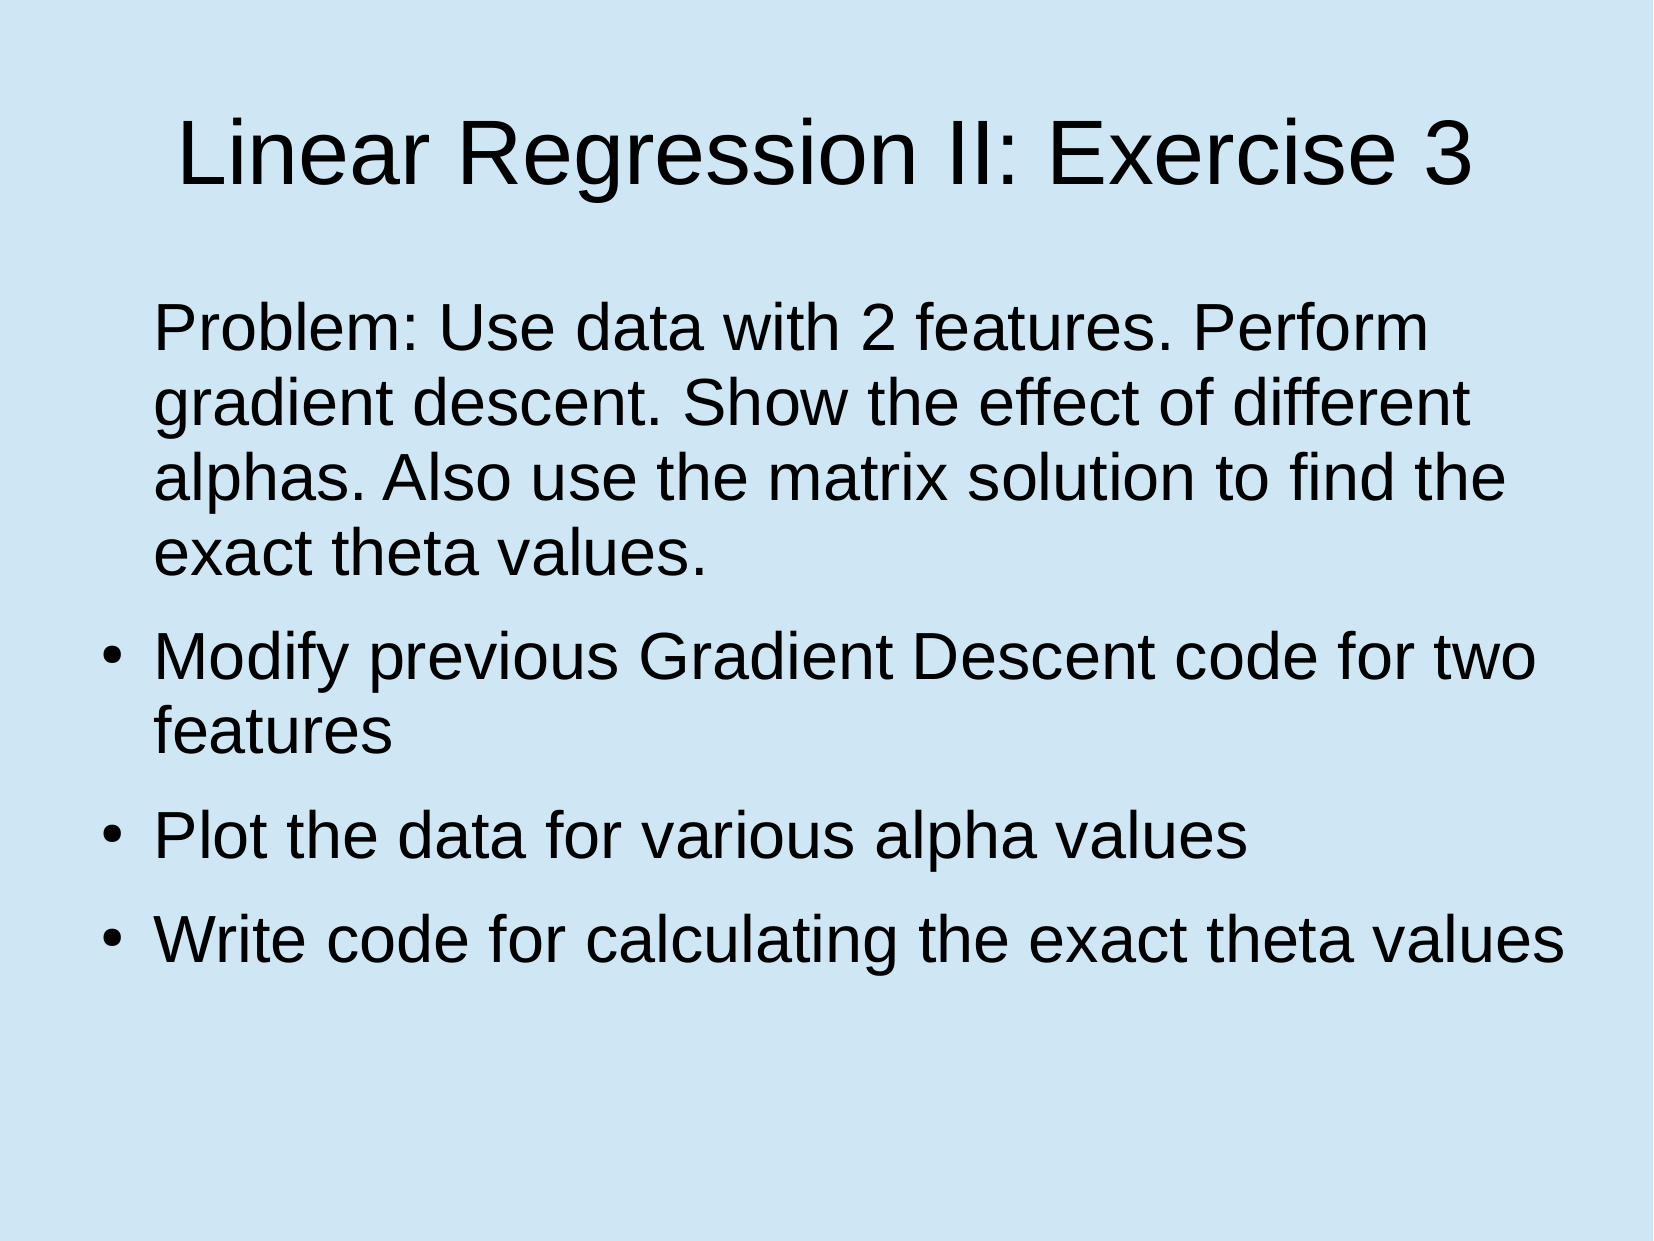

# Linear Regression II: Exercise 3
Problem: Use data with 2 features. Perform gradient descent. Show the effect of different alphas. Also use the matrix solution to find the exact theta values.
Modify previous Gradient Descent code for two features
Plot the data for various alpha values
Write code for calculating the exact theta values